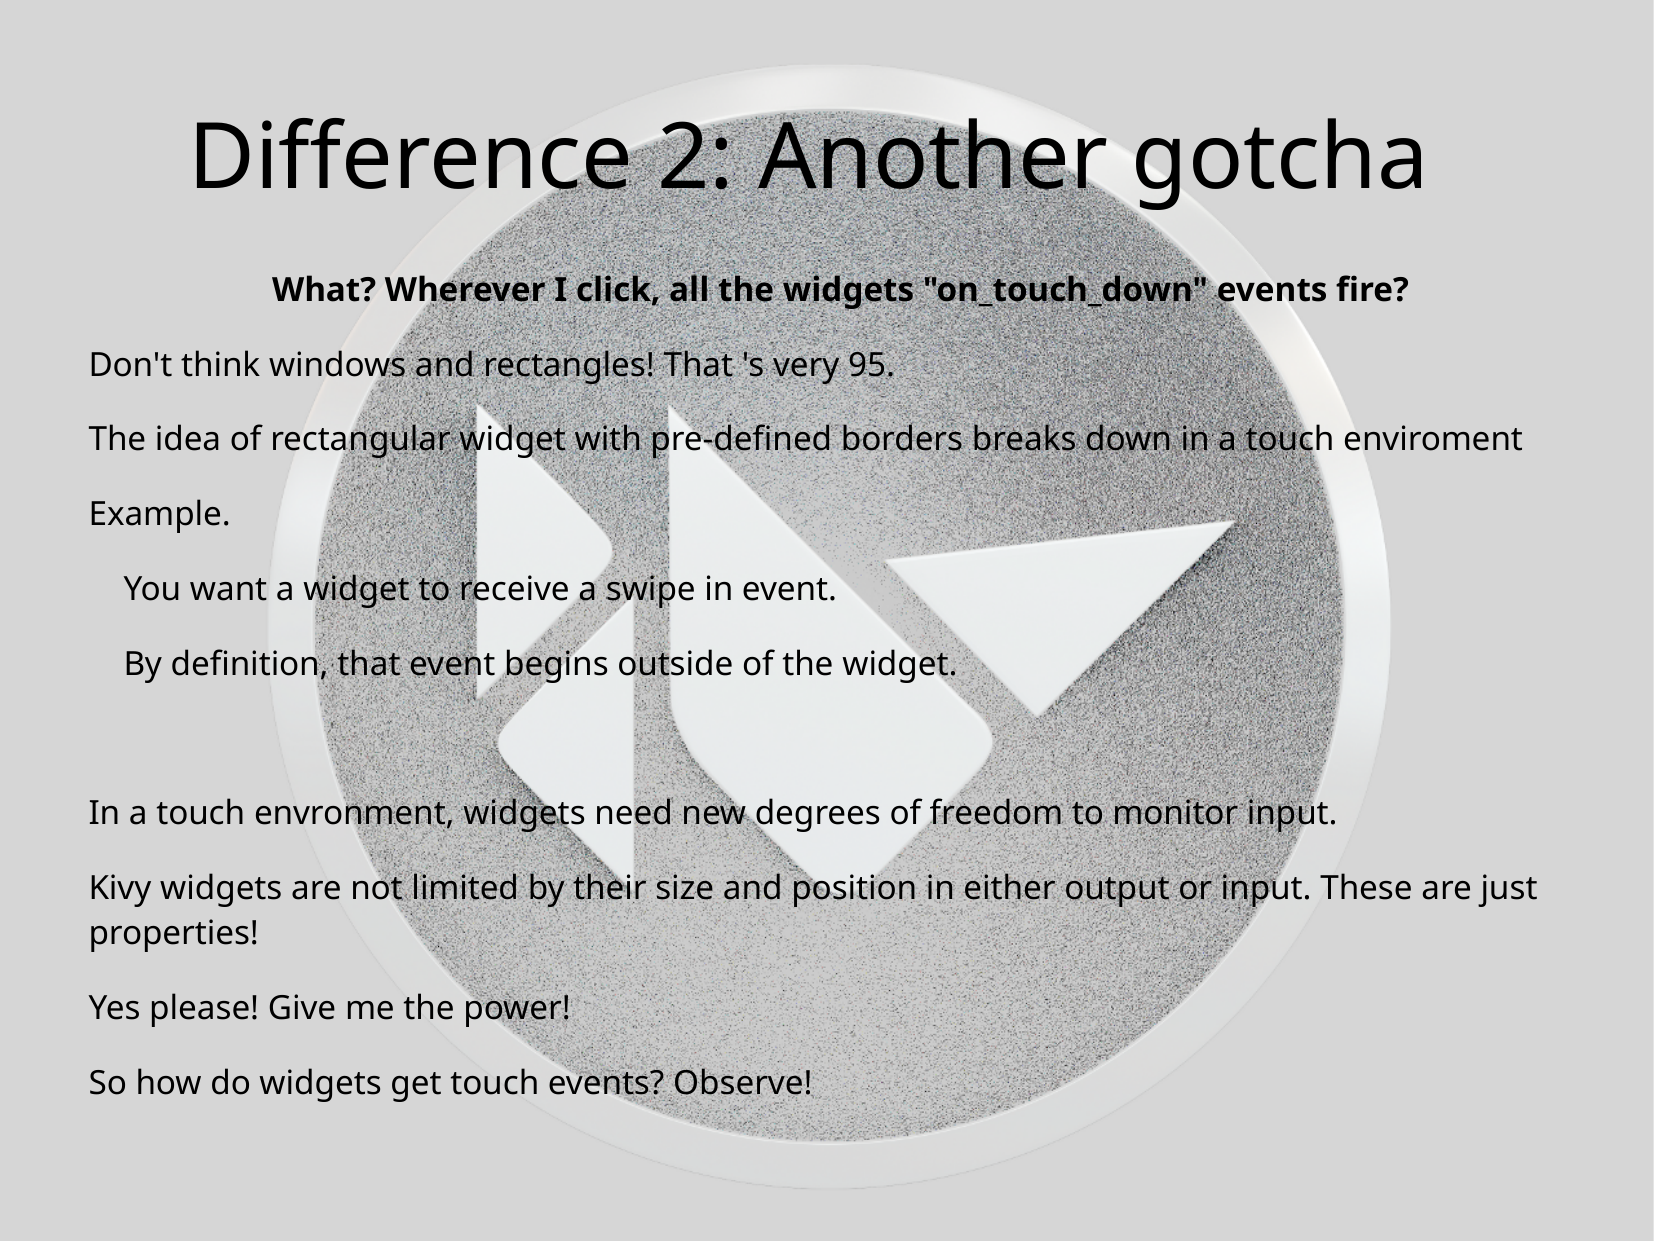

# Difference 2: Another gotcha
What? Wherever I click, all the widgets "on_touch_down" events fire?
Don't think windows and rectangles! That 's very 95.
The idea of rectangular widget with pre-defined borders breaks down in a touch enviroment
Example.
 You want a widget to receive a swipe in event.
 By definition, that event begins outside of the widget.
In a touch envronment, widgets need new degrees of freedom to monitor input.
Kivy widgets are not limited by their size and position in either output or input. These are just properties!
Yes please! Give me the power!
So how do widgets get touch events? Observe!